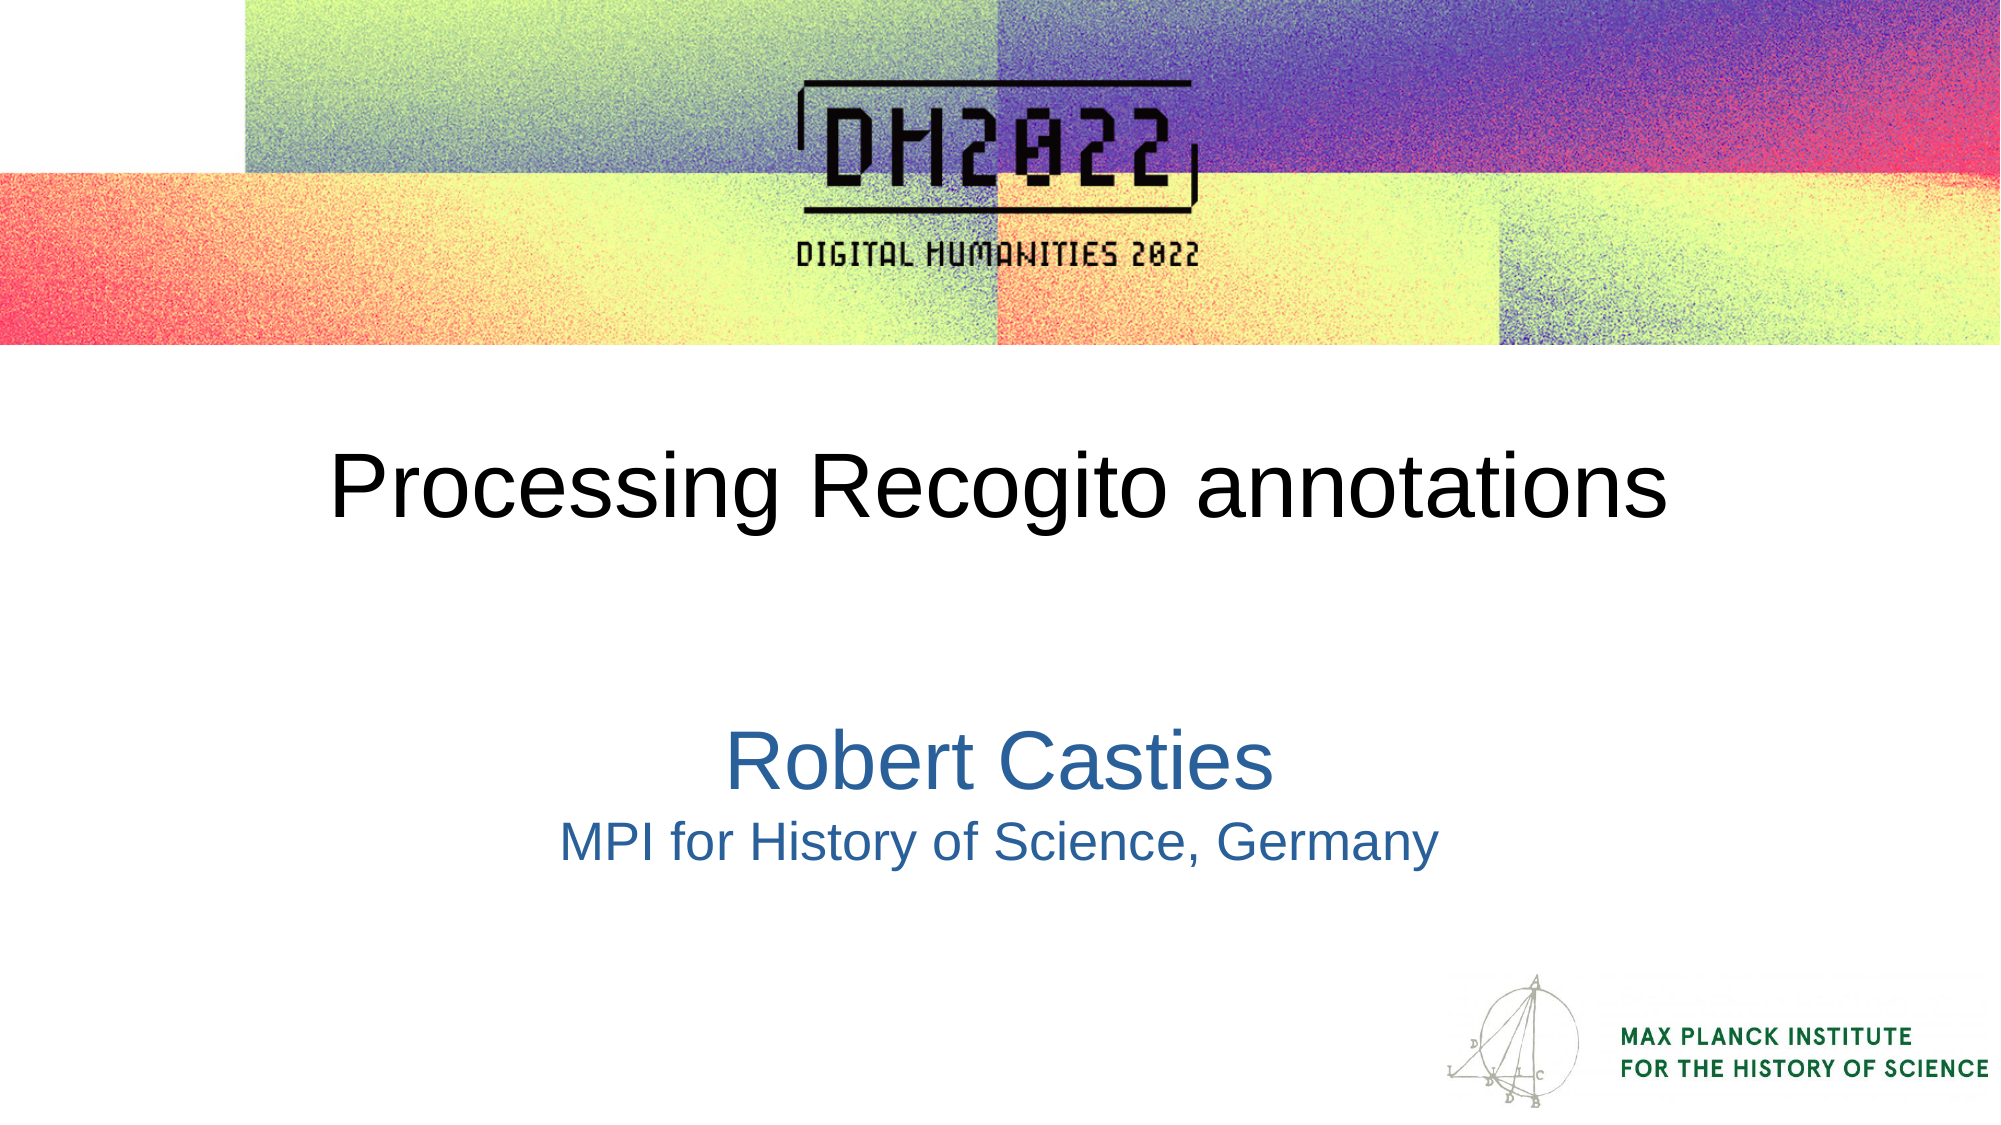

# Processing Recogito annotations
Robert Casties
MPI for History of Science, Germany